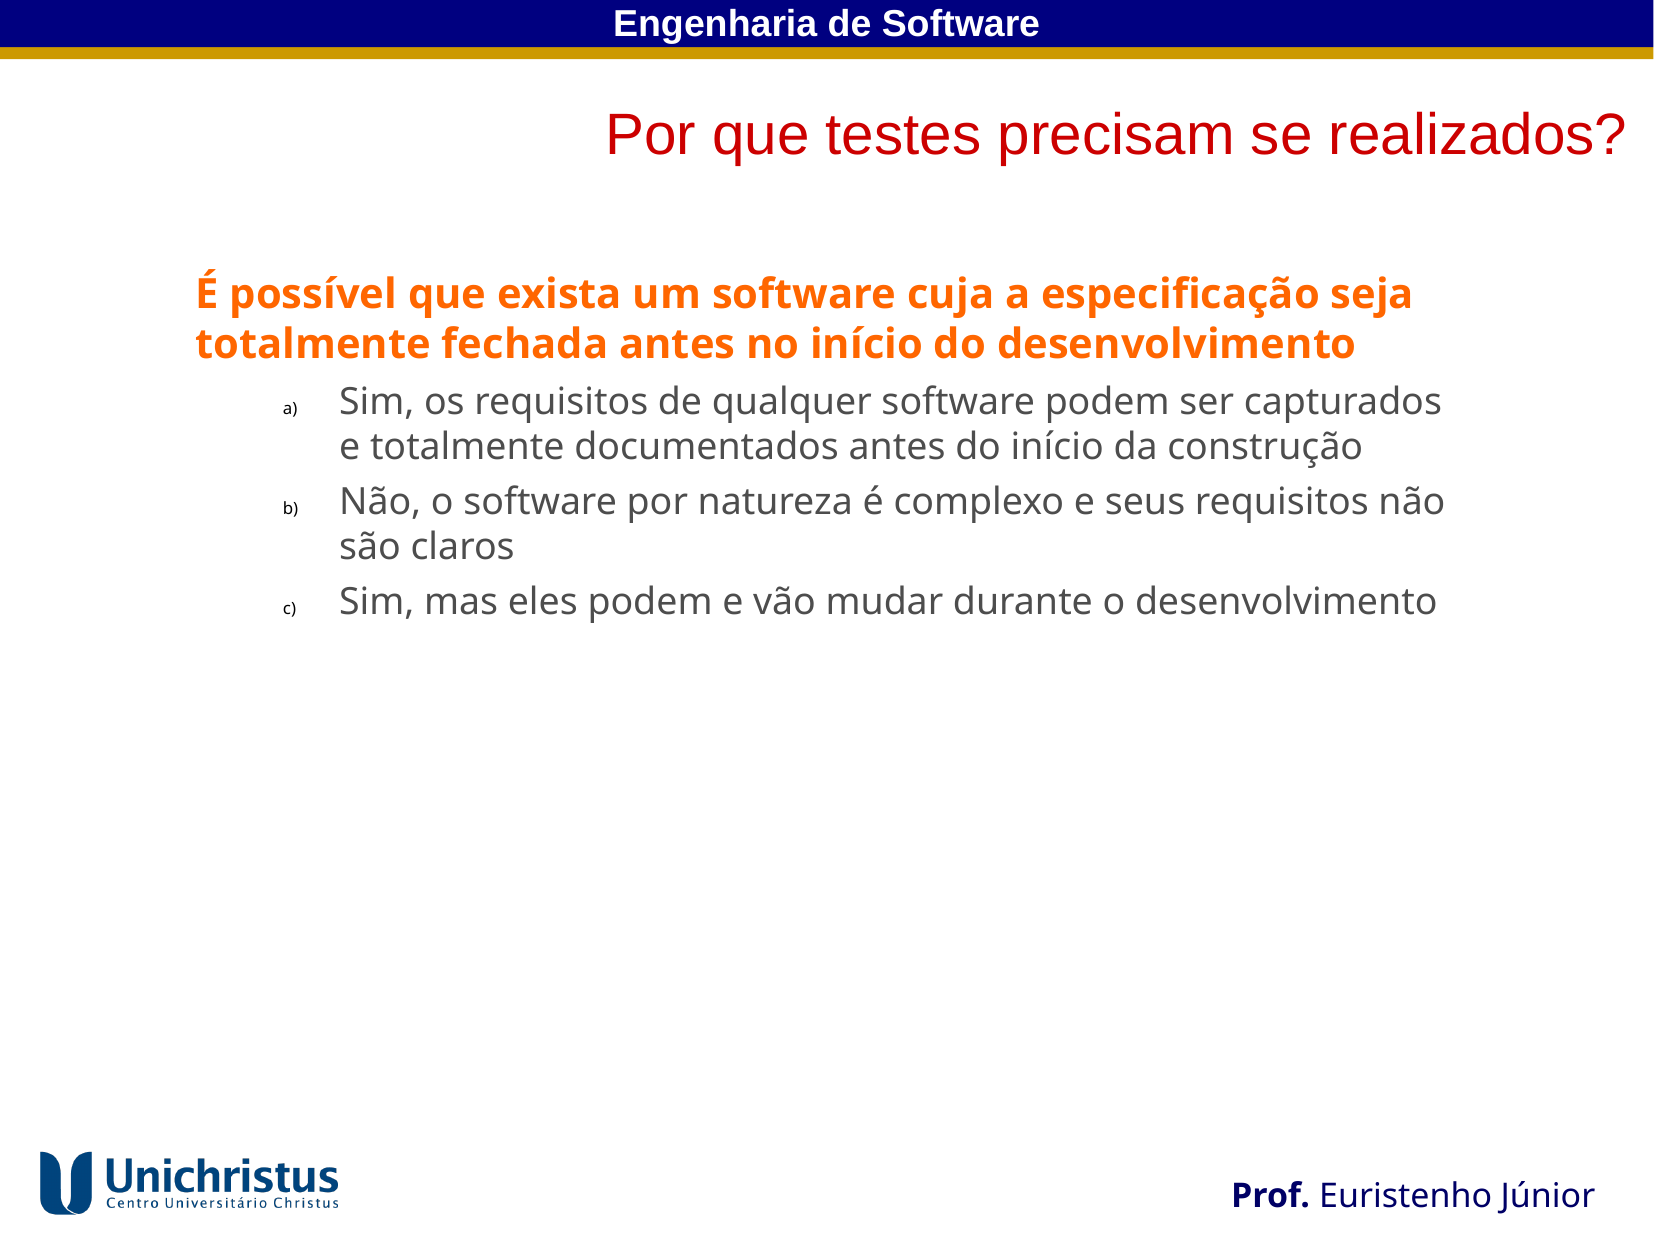

Engenharia de Software
Por que testes precisam se realizados?
É possível que exista um software cuja a especificação seja totalmente fechada antes no início do desenvolvimento
Sim, os requisitos de qualquer software podem ser capturados e totalmente documentados antes do início da construção
Não, o software por natureza é complexo e seus requisitos não são claros
Sim, mas eles podem e vão mudar durante o desenvolvimento
Prof. Euristenho Júnior